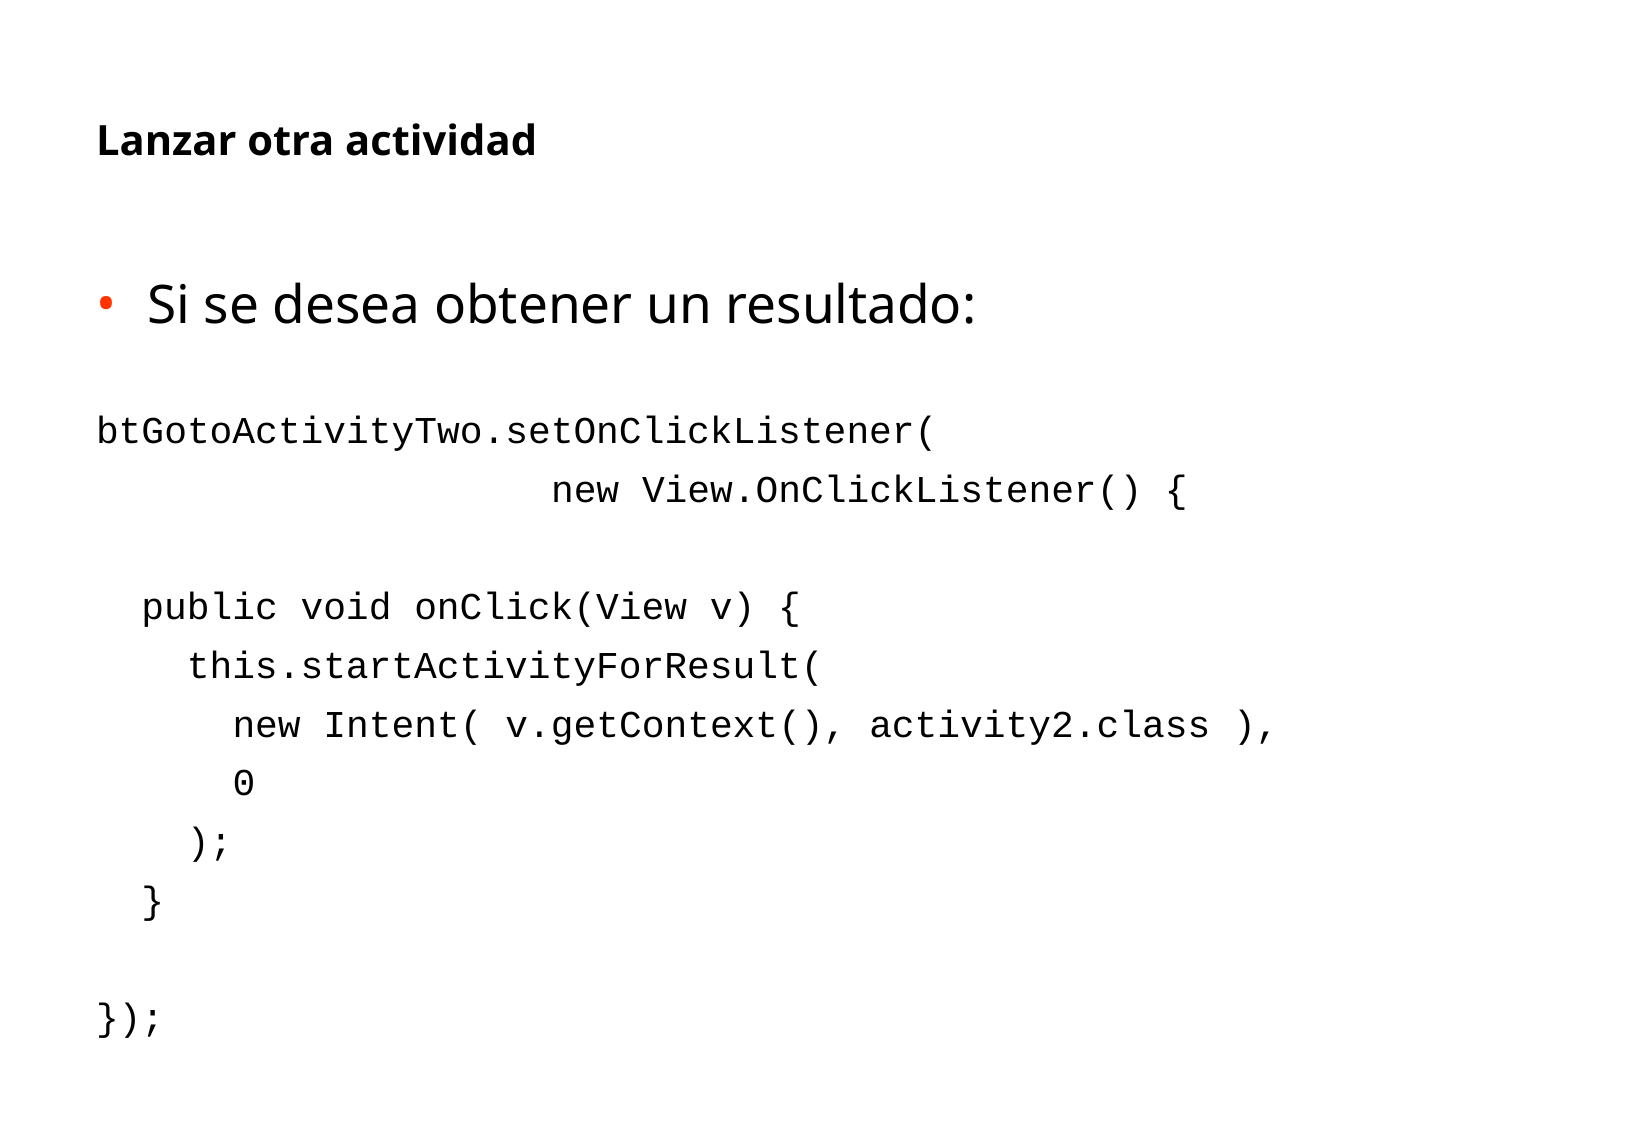

# Lanzar otra actividad
Si se desea obtener un resultado:
btGotoActivityTwo.setOnClickListener(
 new View.OnClickListener() {
 public void onClick(View v) {
 this.startActivityForResult(
 new Intent( v.getContext(), activity2.class ),
 0
 );
 }
});